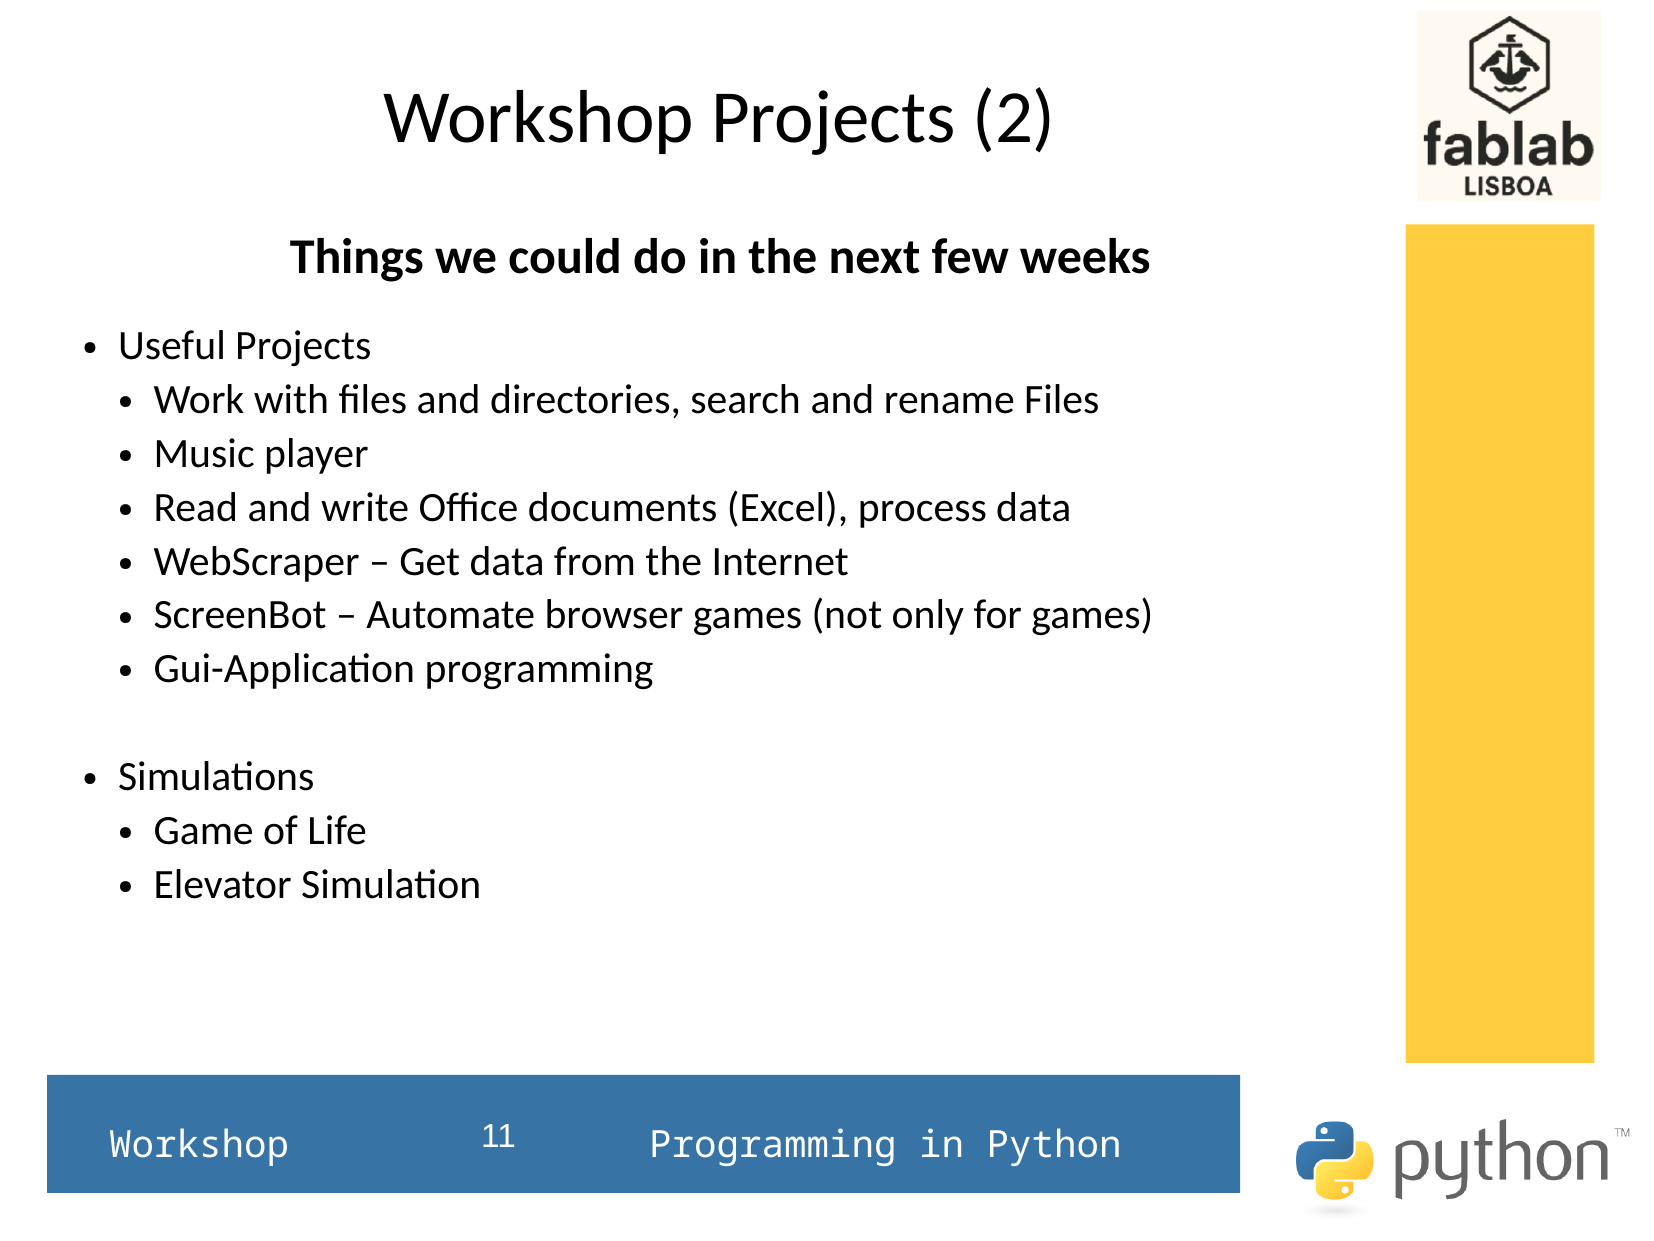

# Workshop Projects (2)
Things we could do in the next few weeks
Useful Projects
Work with files and directories, search and rename Files
Music player
Read and write Office documents (Excel), process data
WebScraper – Get data from the Internet
ScreenBot – Automate browser games (not only for games)
Gui-Application programming
Simulations
Game of Life
Elevator Simulation
Workshop Programming in Python